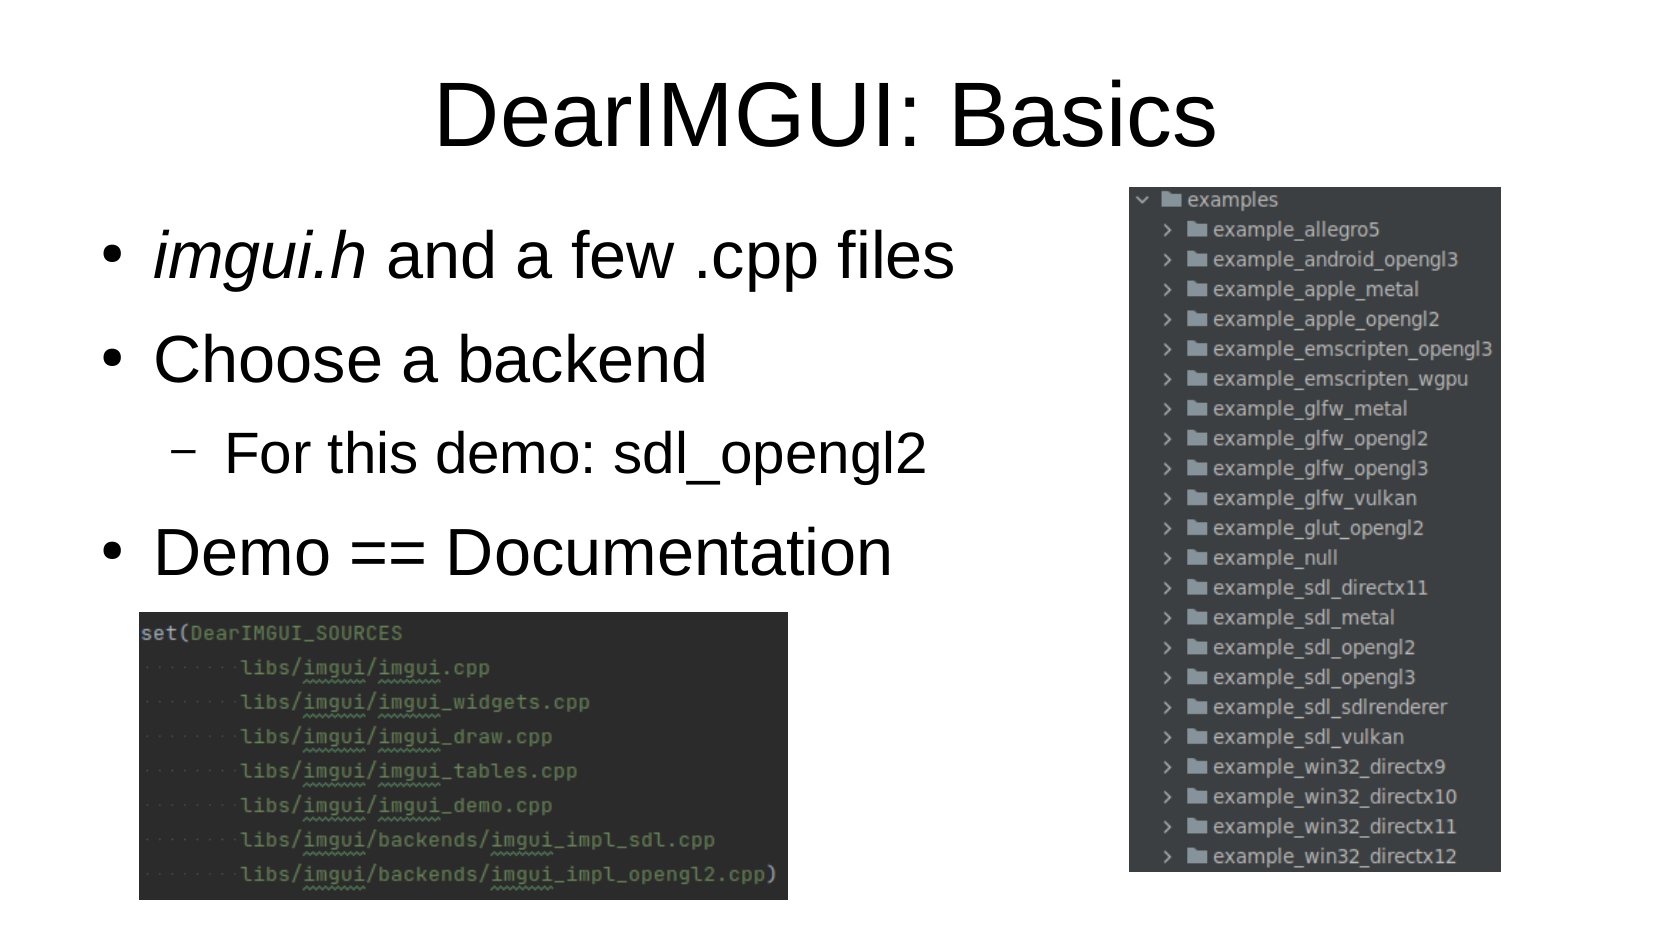

# DearIMGUI: Basics
imgui.h and a few .cpp files
Choose a backend
For this demo: sdl_opengl2
Demo == Documentation